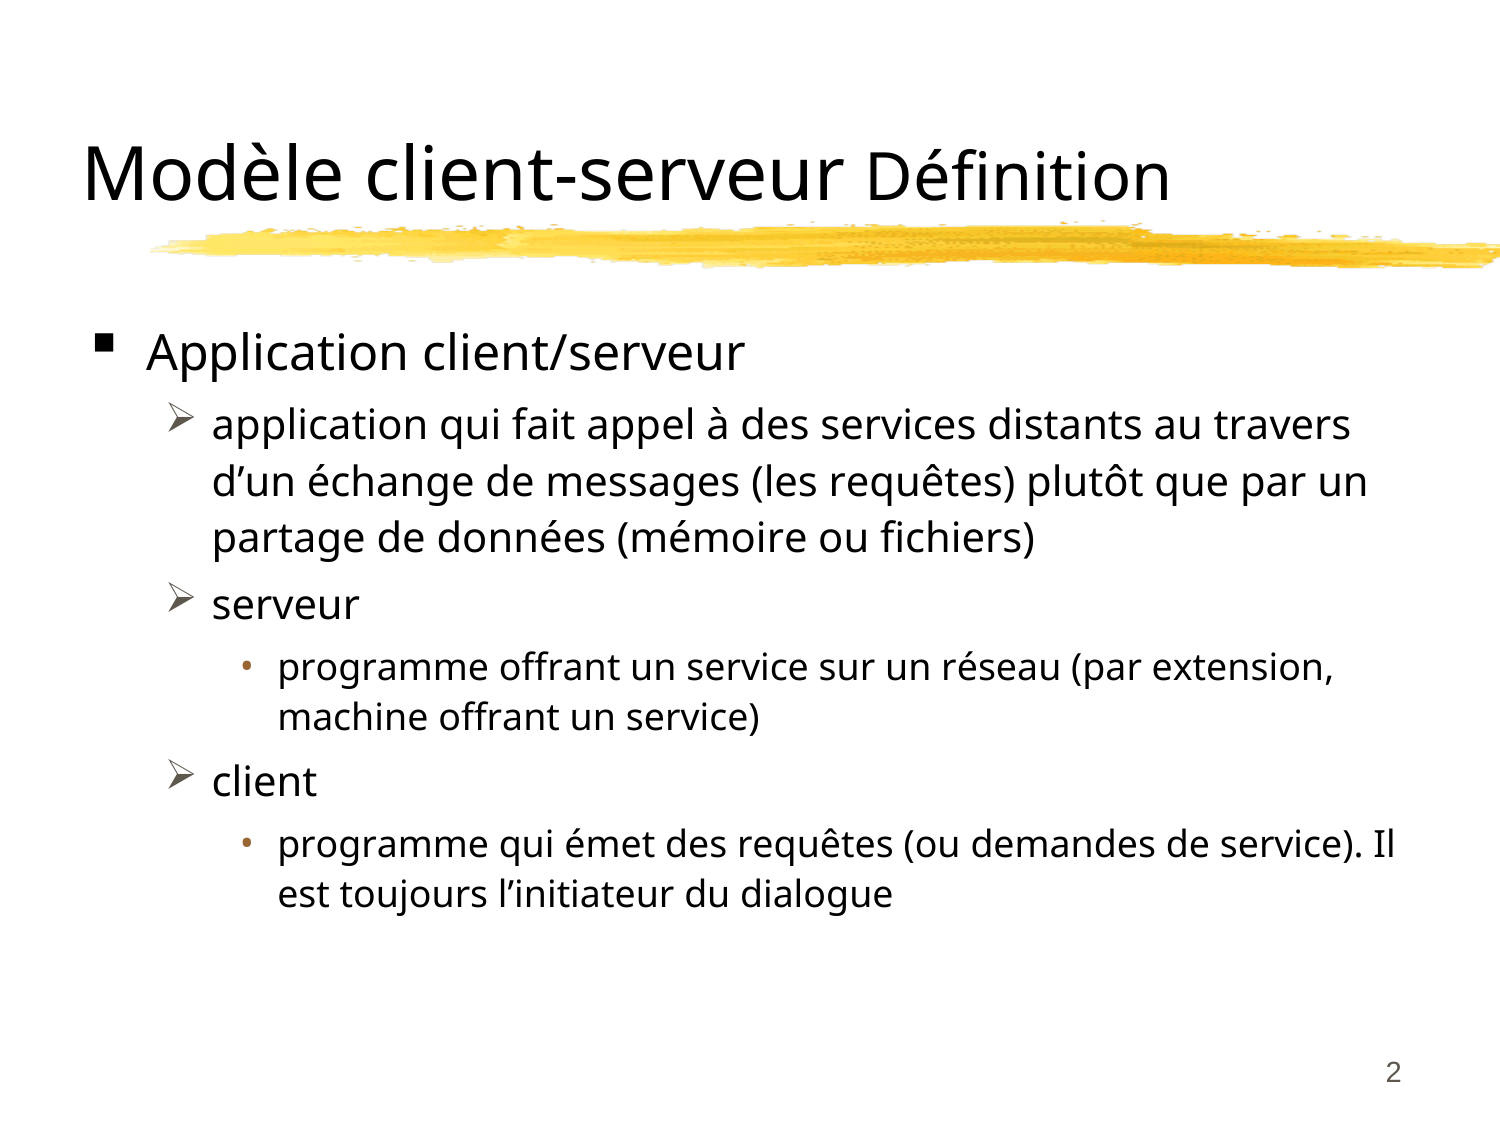

# Modèle client-serveur Définition
Application client/serveur
application qui fait appel à des services distants au travers d’un échange de messages (les requêtes) plutôt que par un partage de données (mémoire ou fichiers)
serveur
programme offrant un service sur un réseau (par extension, machine offrant un service)
client
programme qui émet des requêtes (ou demandes de service). Il est toujours l’initiateur du dialogue